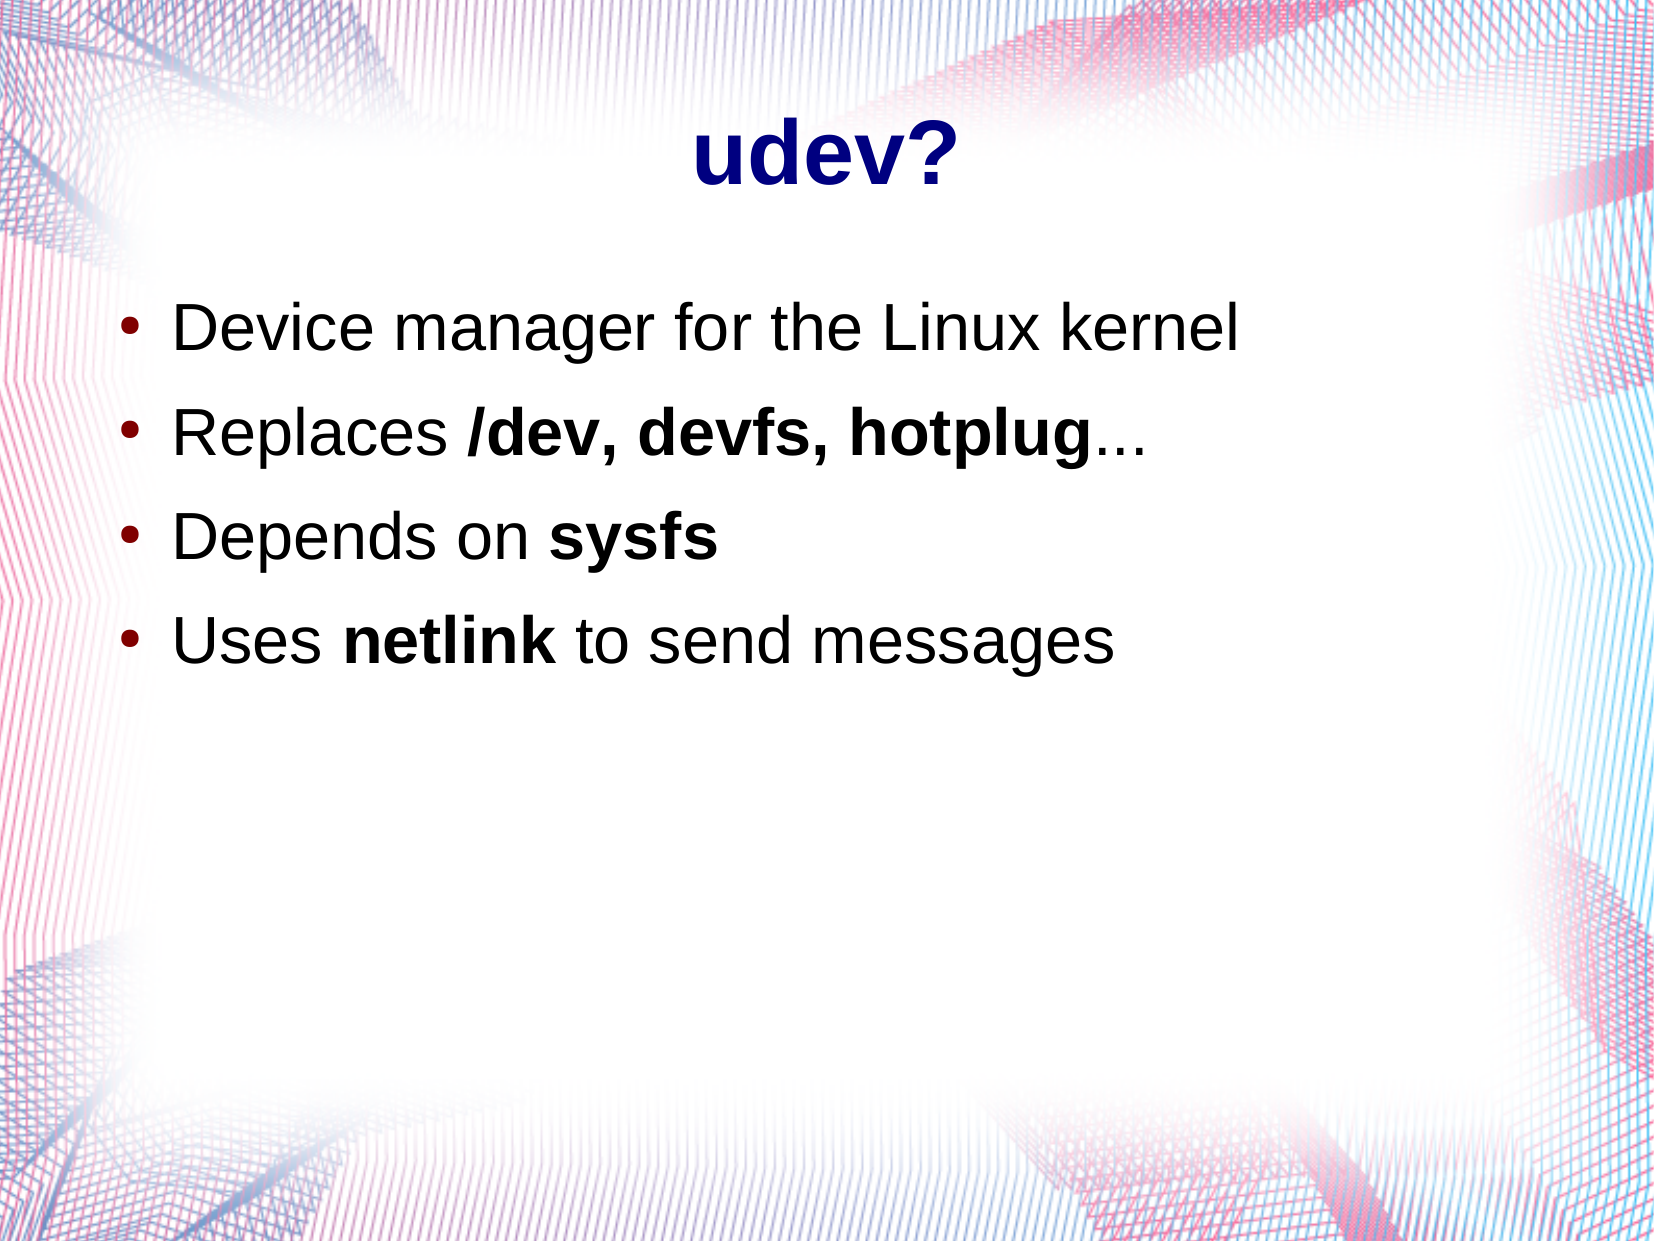

# udev?
Device manager for the Linux kernel
Replaces /dev, devfs, hotplug...
Depends on sysfs
Uses netlink to send messages